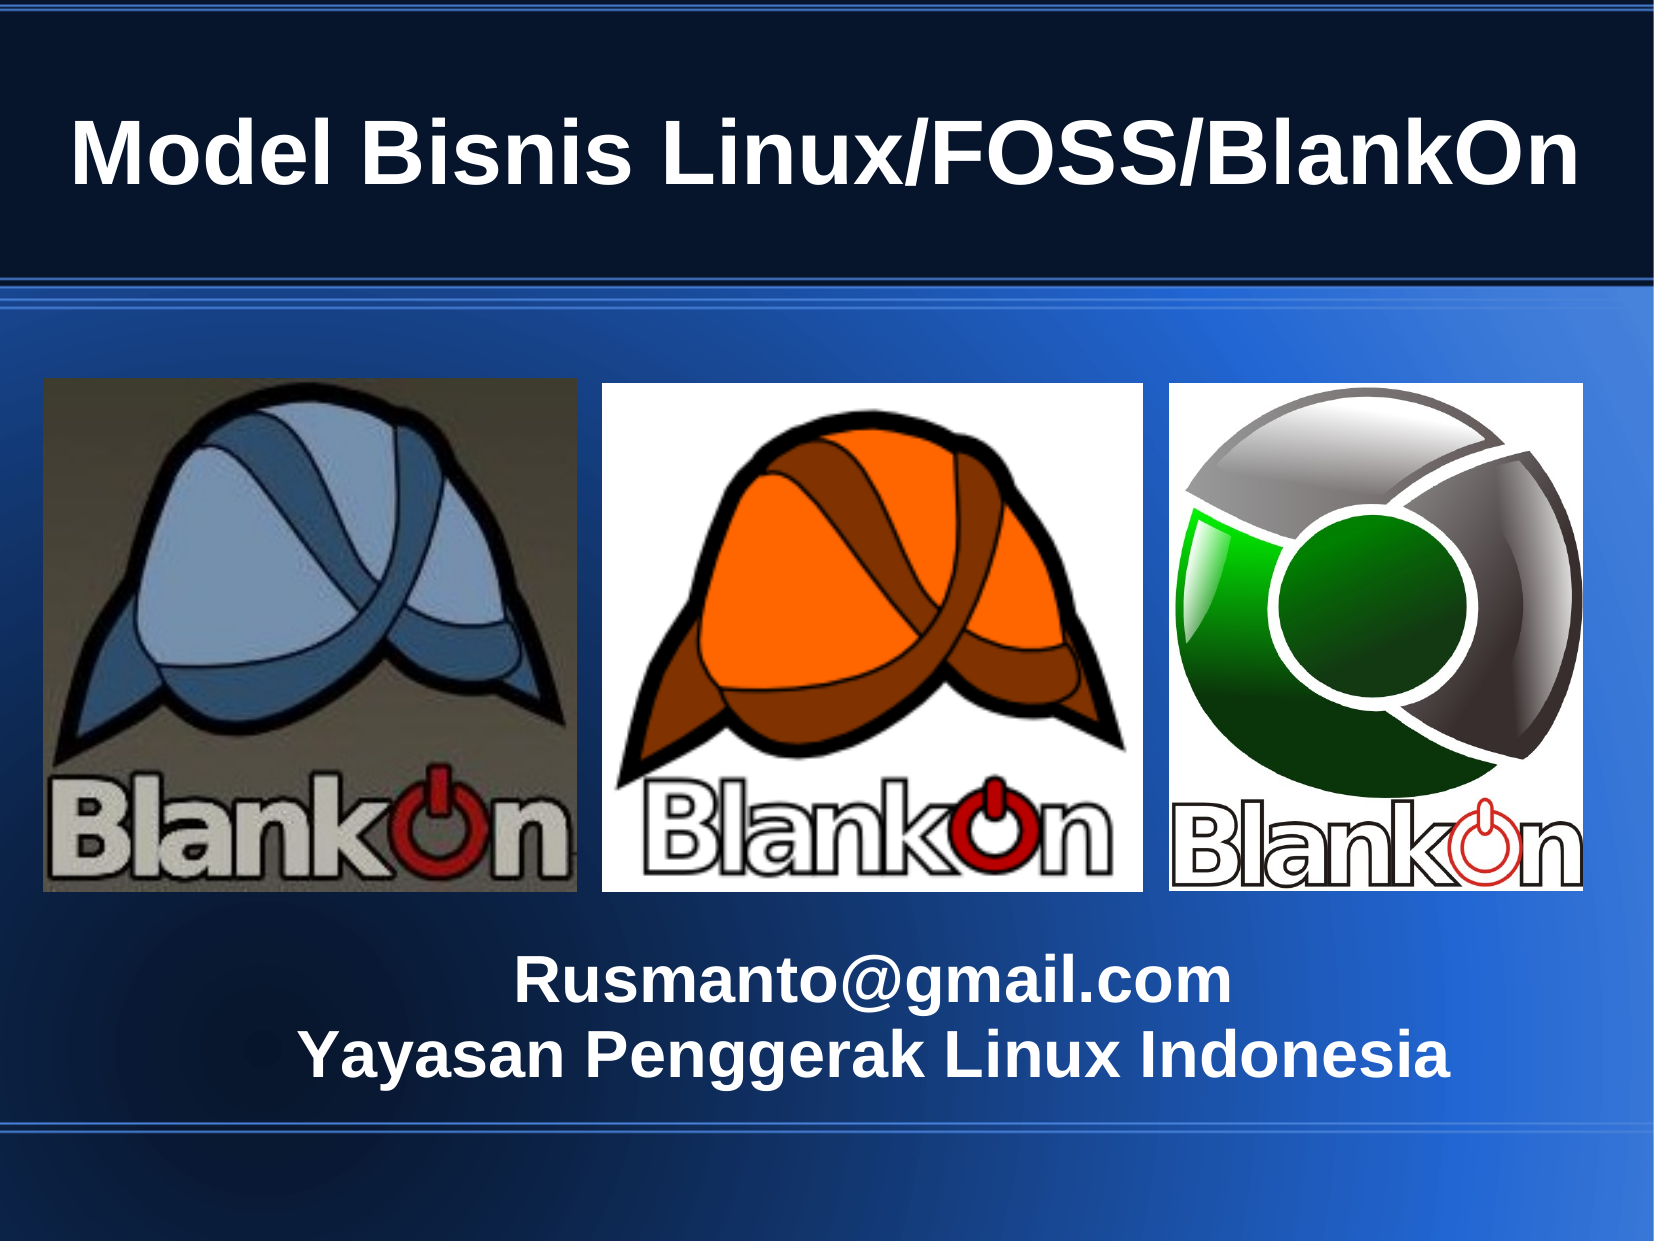

# Model Bisnis Linux/FOSS/BlankOn
Rusmanto@gmail.com
Yayasan Penggerak Linux Indonesia